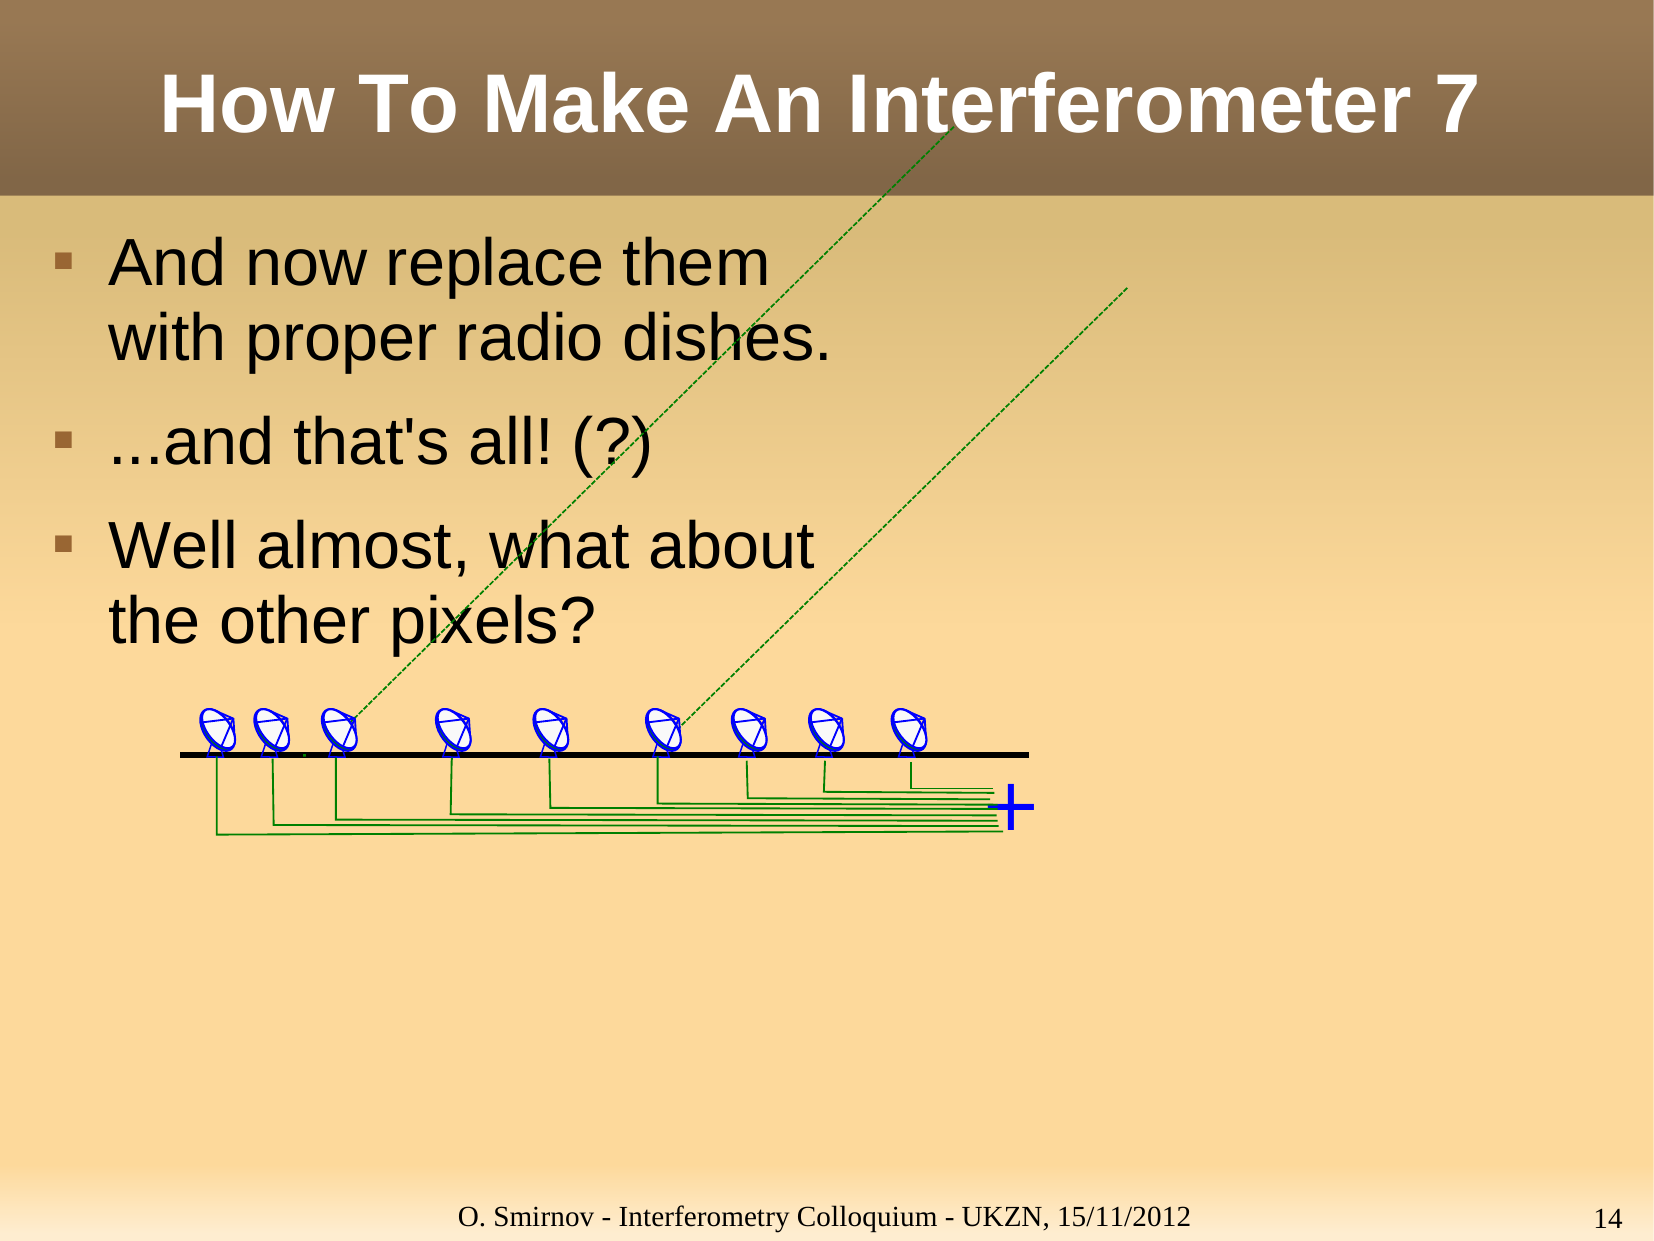

# How To Make An Interferometer 7
And now replace them with proper radio dishes.
...and that's all! (?)
Well almost, what about the other pixels?
O. Smirnov - Interferometry Colloquium - UKZN, 15/11/2012
14